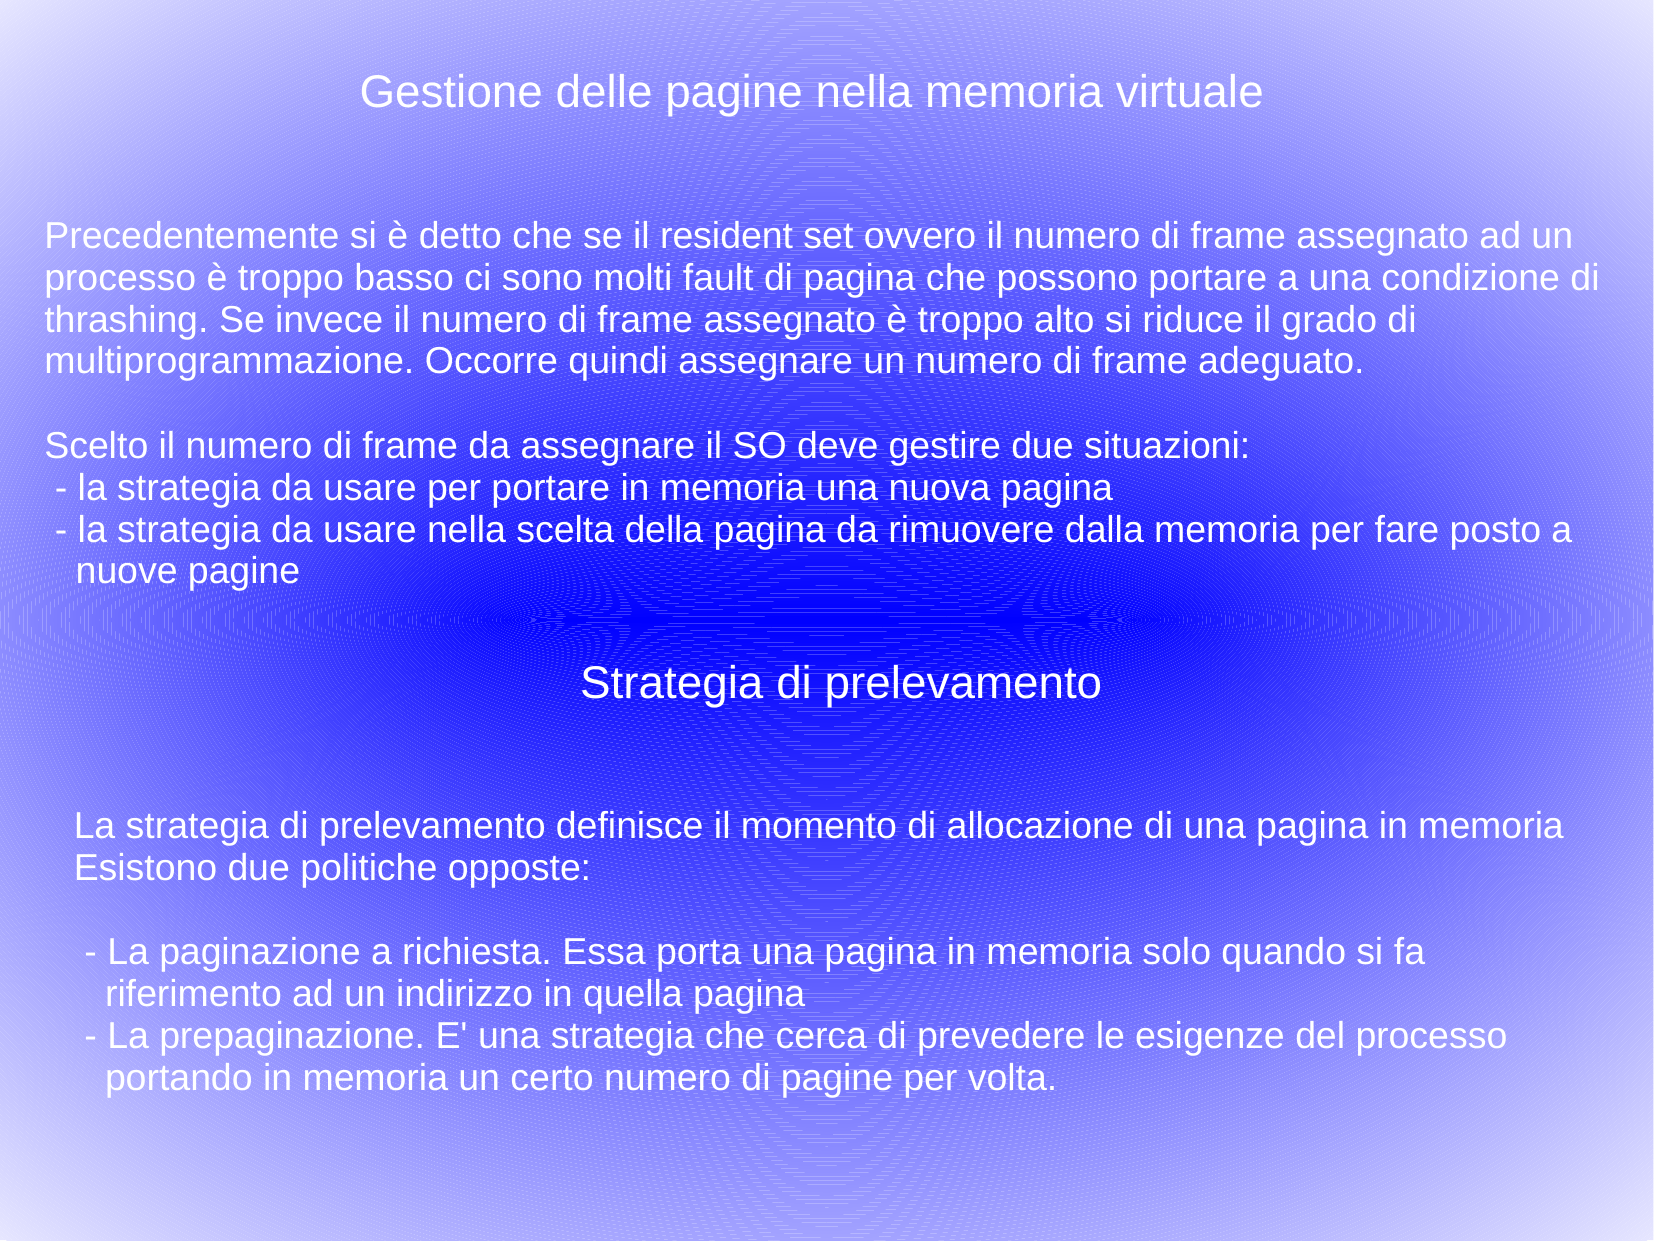

Gestione delle pagine nella memoria virtuale
Precedentemente si è detto che se il resident set ovvero il numero di frame assegnato ad un processo è troppo basso ci sono molti fault di pagina che possono portare a una condizione di thrashing. Se invece il numero di frame assegnato è troppo alto si riduce il grado di multiprogrammazione. Occorre quindi assegnare un numero di frame adeguato.
Scelto il numero di frame da assegnare il SO deve gestire due situazioni:
 - la strategia da usare per portare in memoria una nuova pagina
 - la strategia da usare nella scelta della pagina da rimuovere dalla memoria per fare posto a nuove pagine
Strategia di prelevamento
La strategia di prelevamento definisce il momento di allocazione di una pagina in memoria
Esistono due politiche opposte:
 - La paginazione a richiesta. Essa porta una pagina in memoria solo quando si fa riferimento ad un indirizzo in quella pagina
 - La prepaginazione. E' una strategia che cerca di prevedere le esigenze del processo portando in memoria un certo numero di pagine per volta.